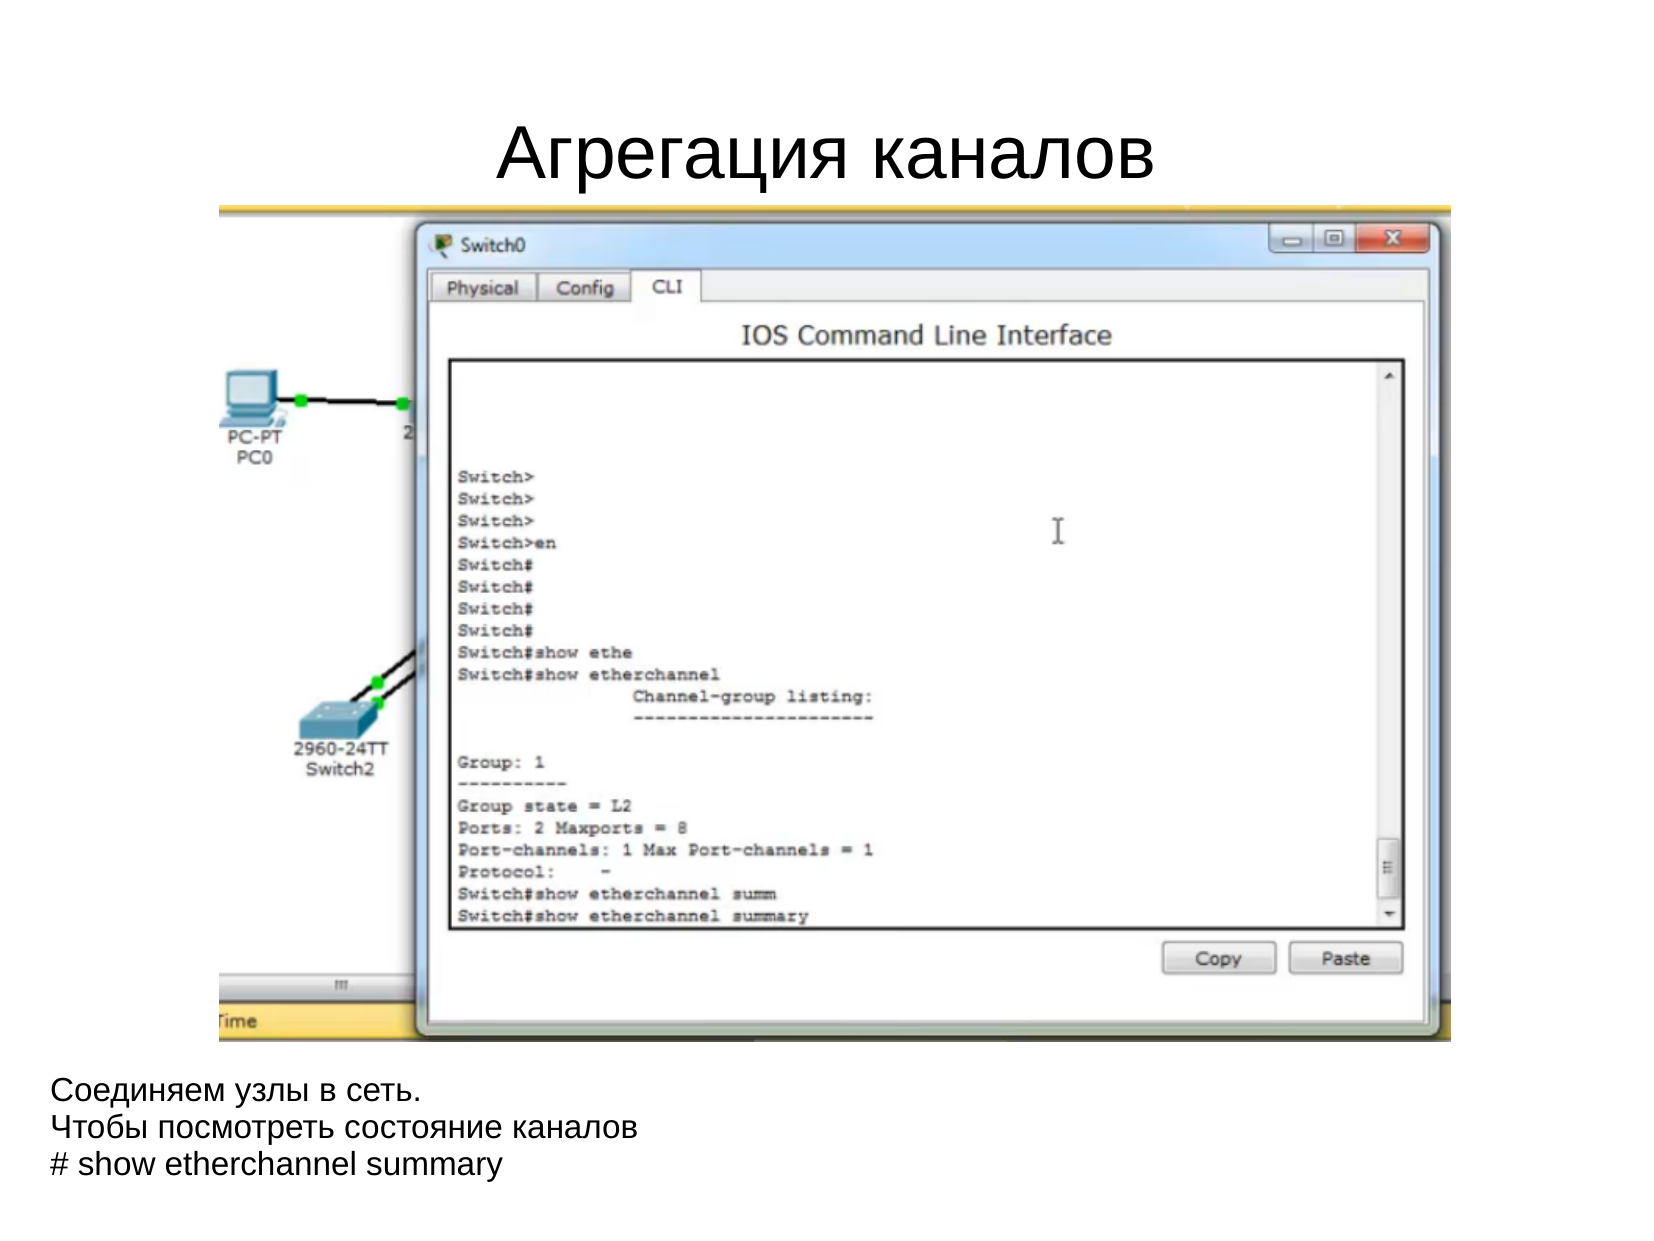

# Агрегация каналов
Соединяем узлы в сеть.
Чтобы посмотреть состояние каналов
# show etherchannel summary